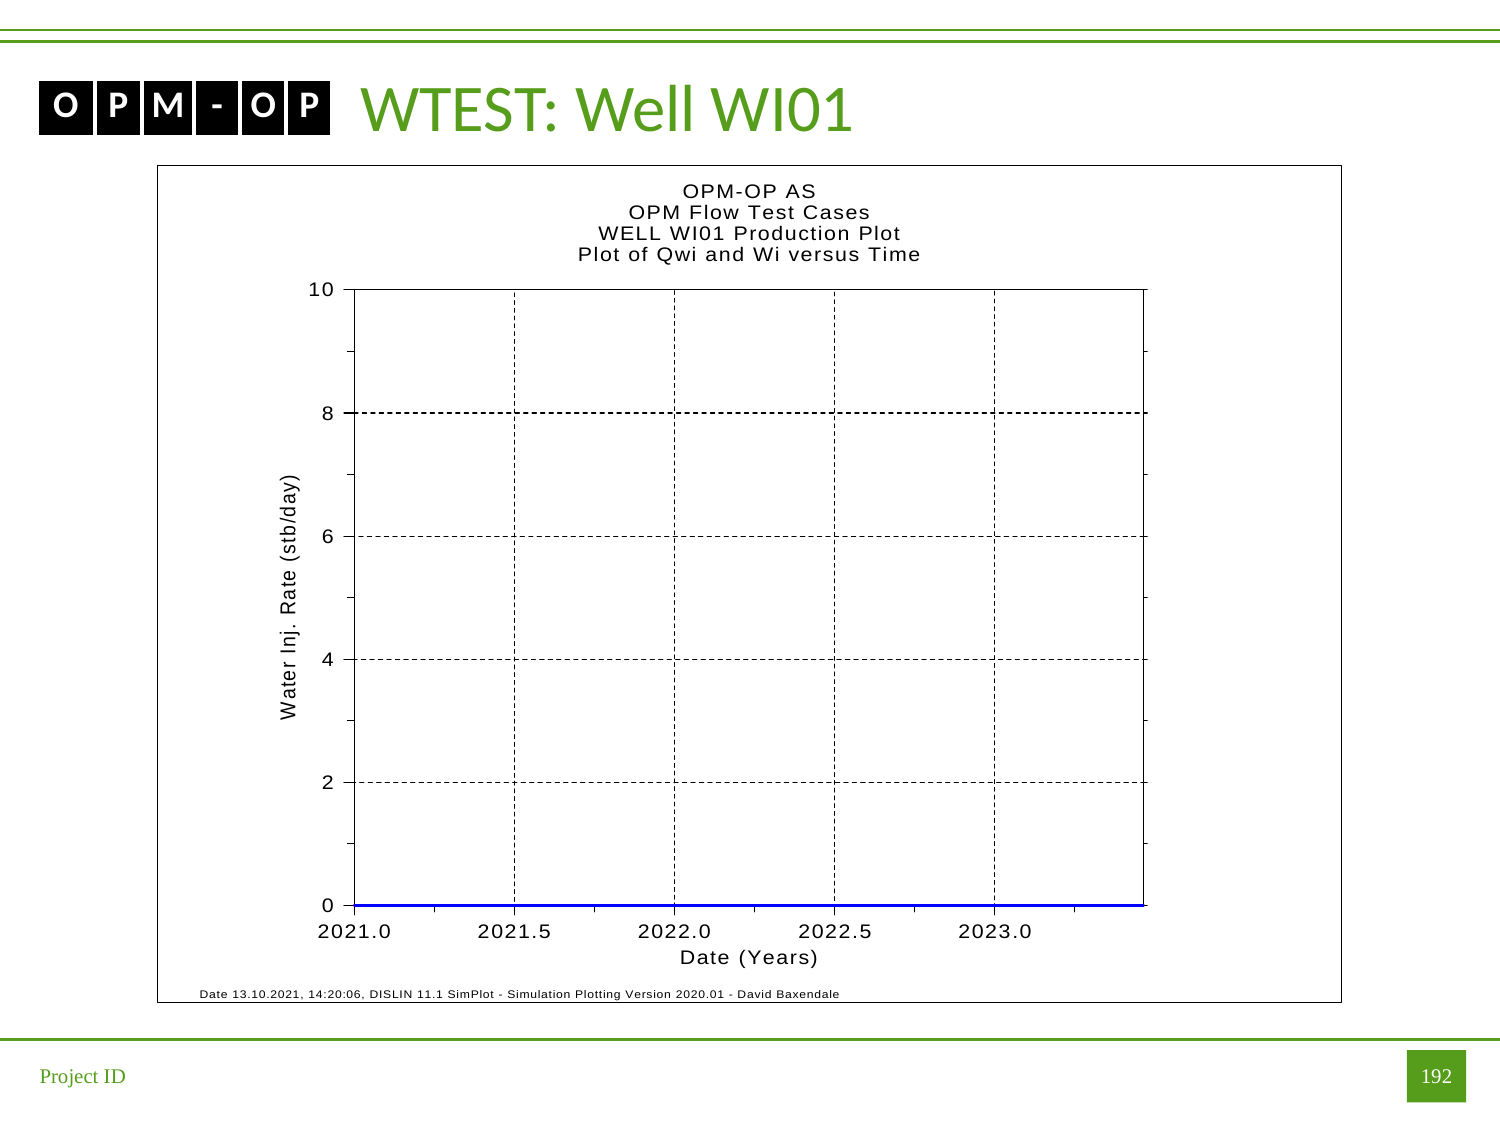

# WTEST: well WI01
Project ID
192